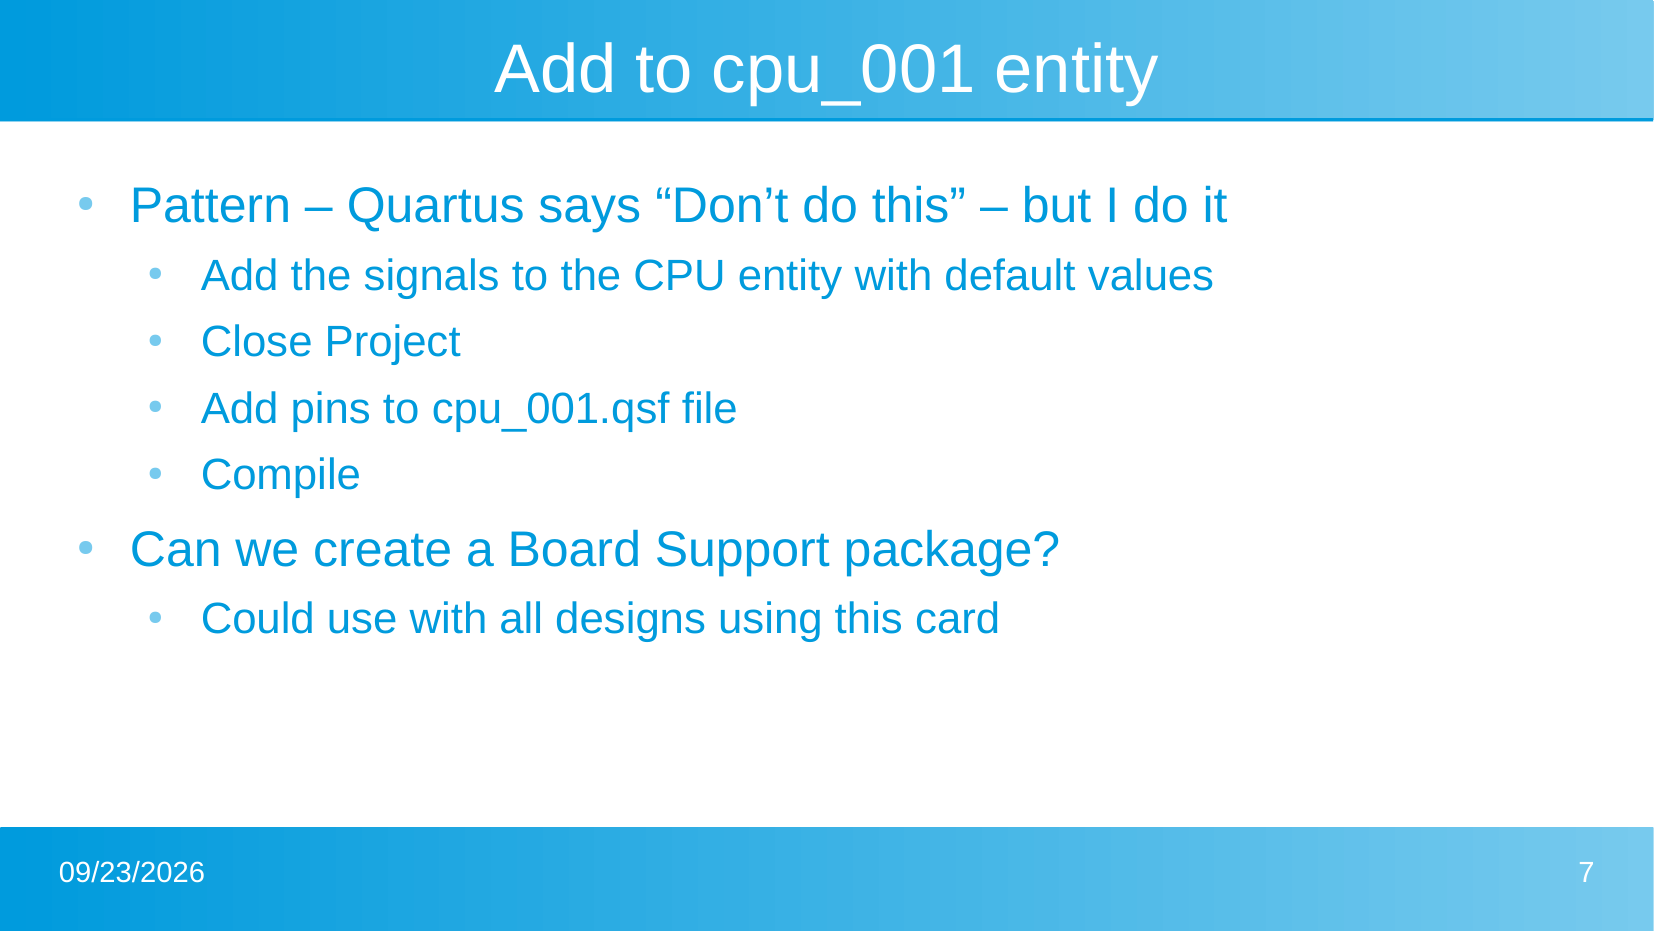

# Add to cpu_001 entity
Pattern – Quartus says “Don’t do this” – but I do it
Add the signals to the CPU entity with default values
Close Project
Add pins to cpu_001.qsf file
Compile
Can we create a Board Support package?
Could use with all designs using this card
7